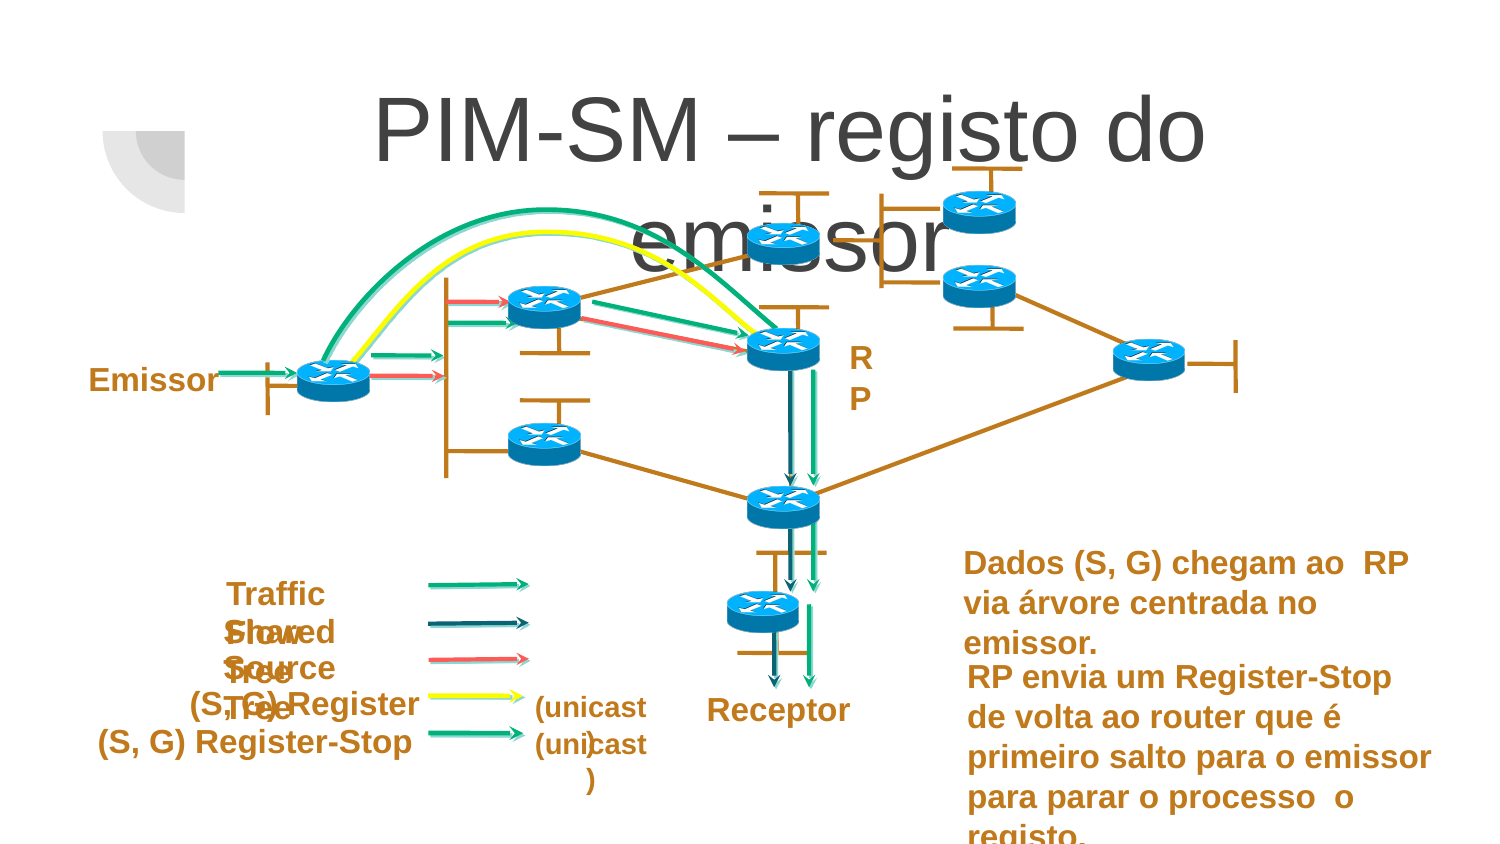

# PIM-SM – registo do emissor
RP
Emissor
Dados (S, G) chegam ao RP via árvore centrada no emissor.
Traffic Flow
Shared Tree
Source Tree
RP envia um Register-Stop de volta ao router que é primeiro salto para o emissor para parar o processo o registo.
(S, G) Register
(unicast)
Receptor
(S, G) Register-Stop
(unicast)